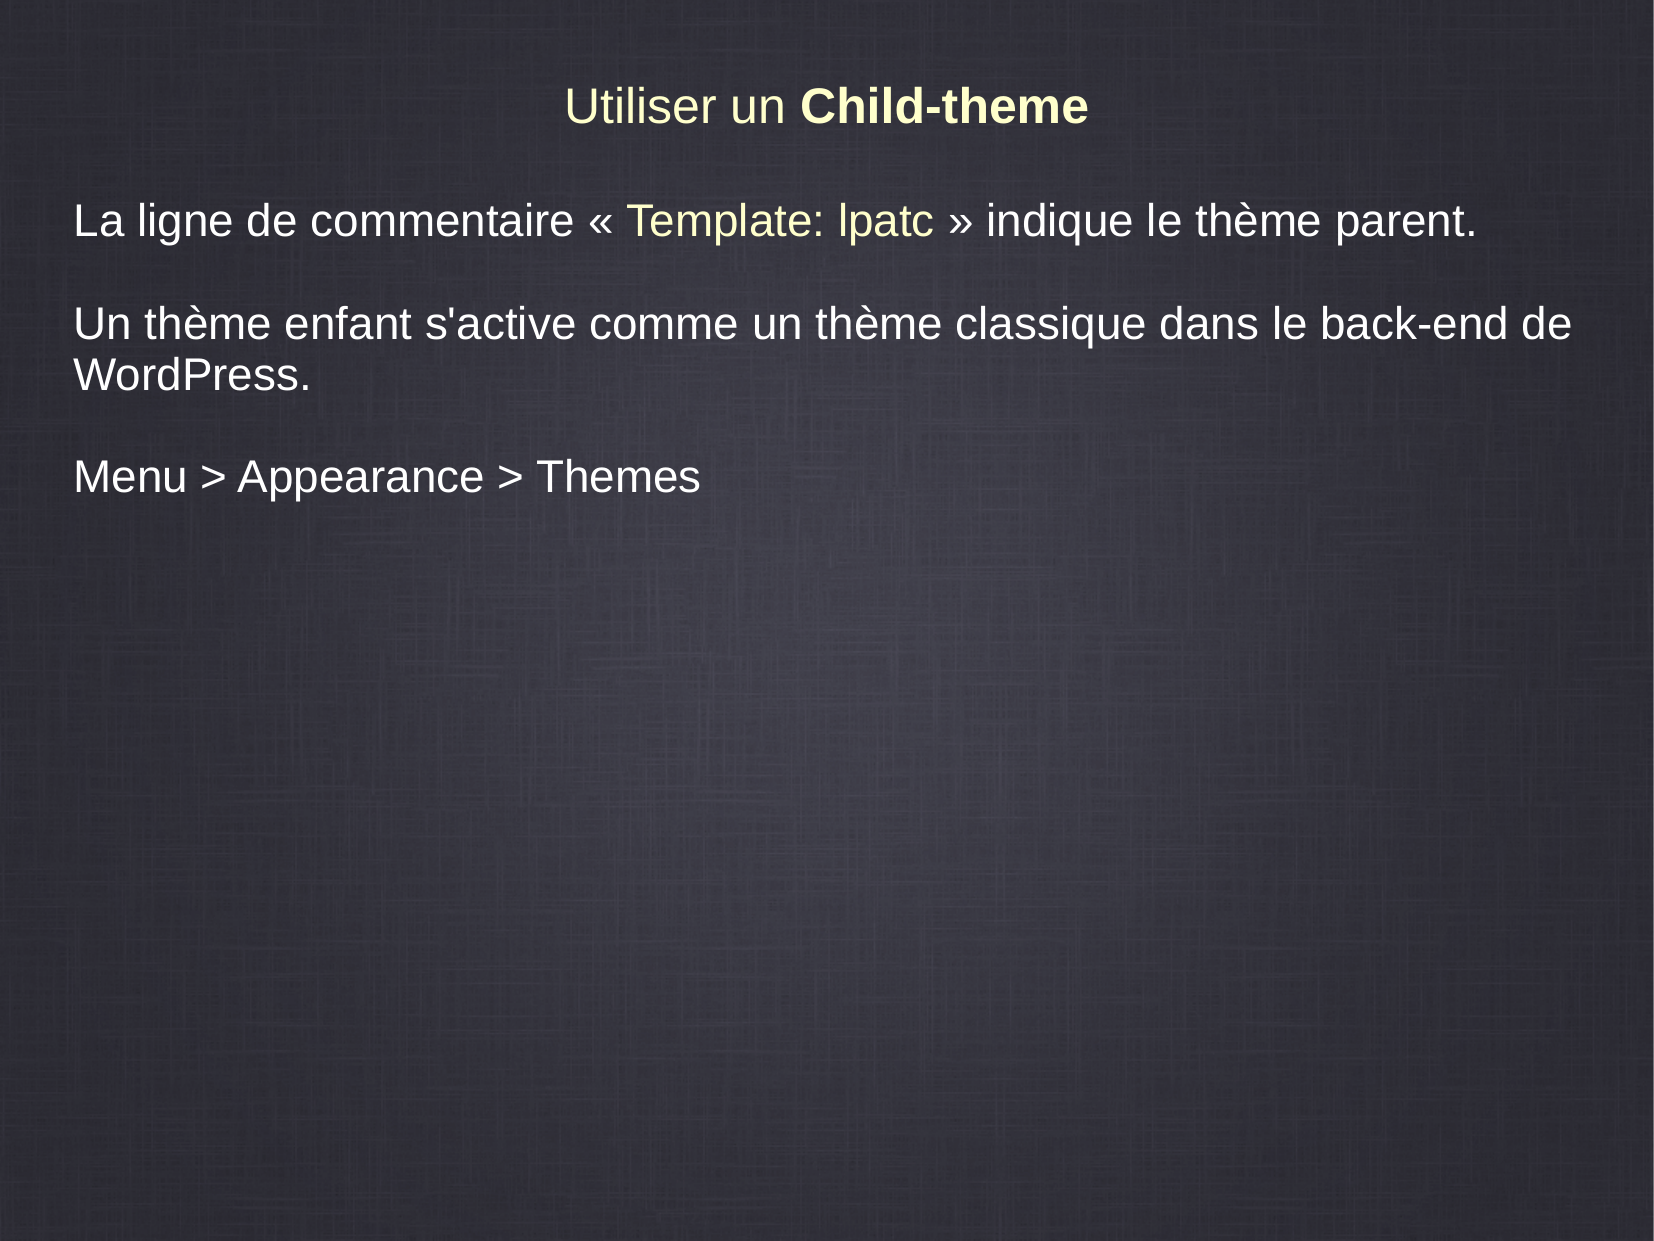

Utiliser un Child-theme
La ligne de commentaire « Template: lpatc » indique le thème parent.
Un thème enfant s'active comme un thème classique dans le back-end de WordPress.
Menu > Appearance > Themes